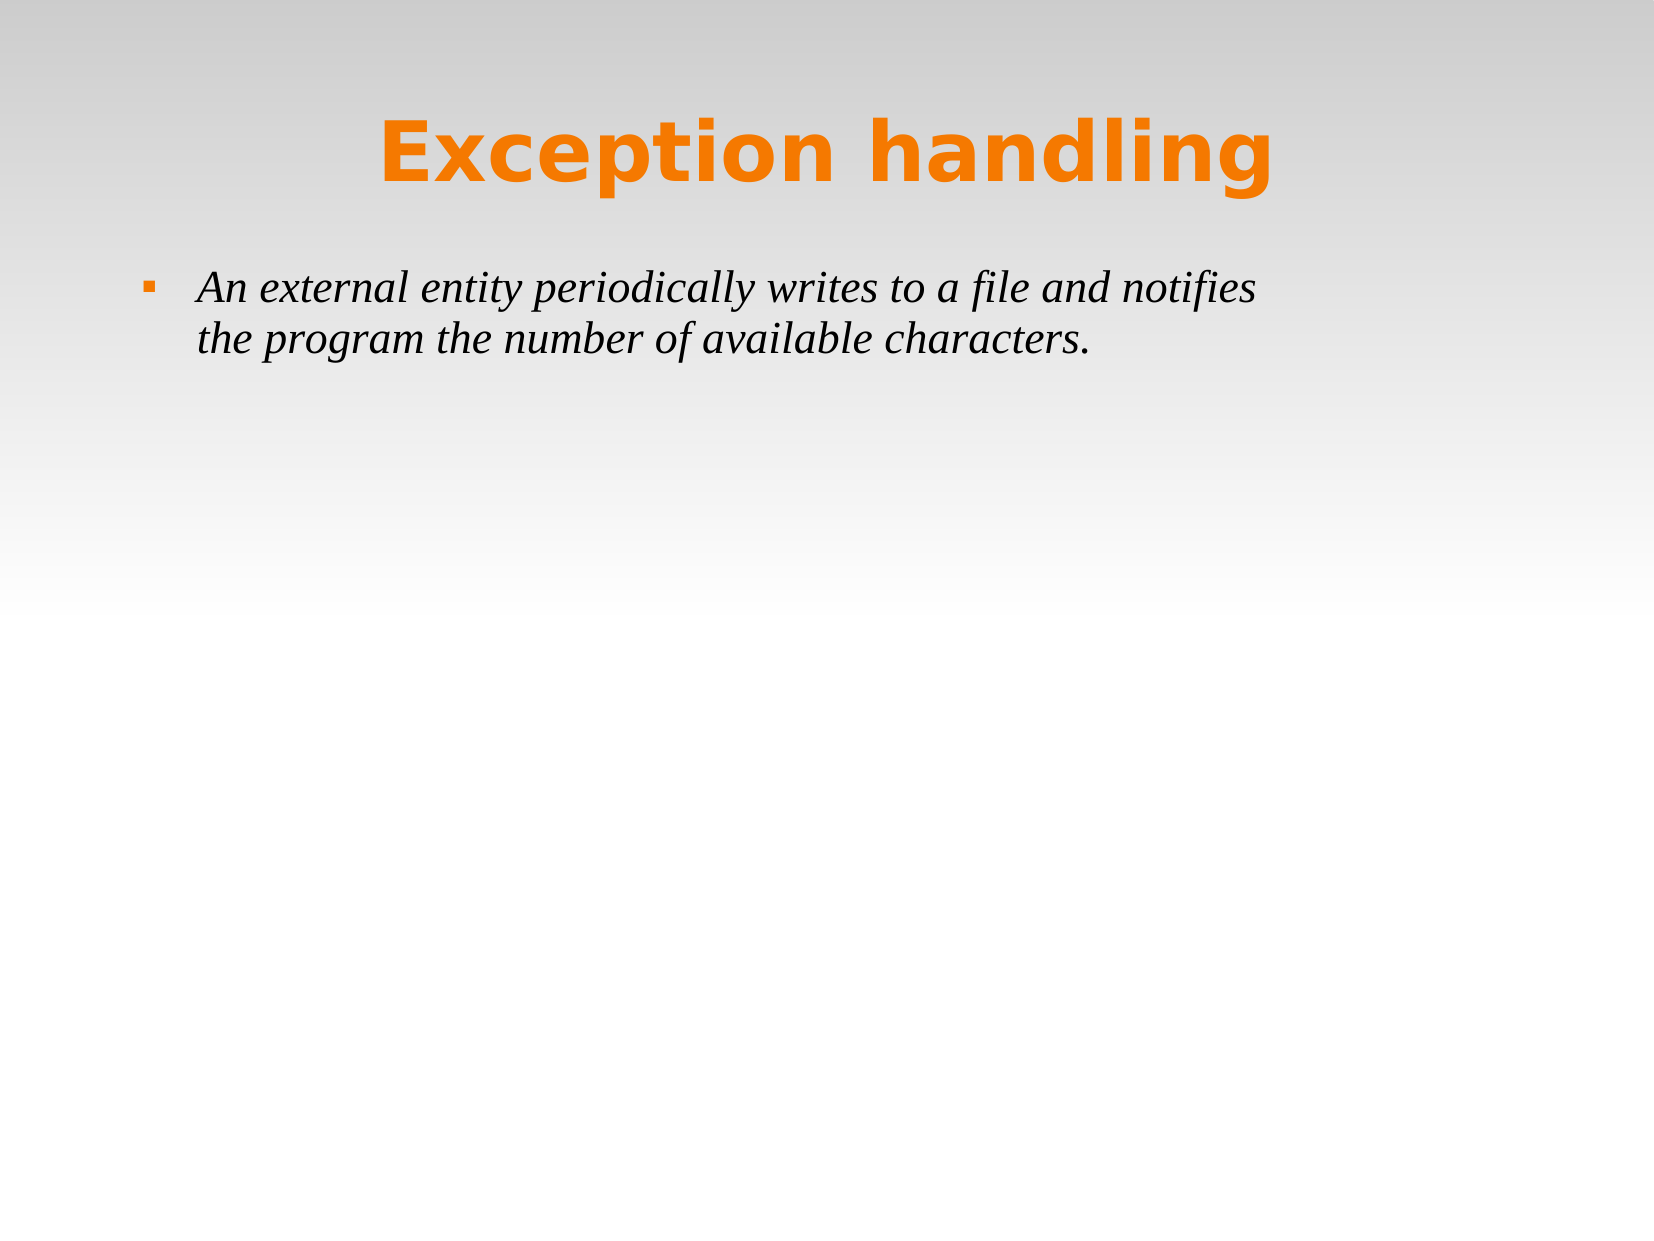

# Exception handling
An external entity periodically writes to a file and notifies the program the number of available characters.